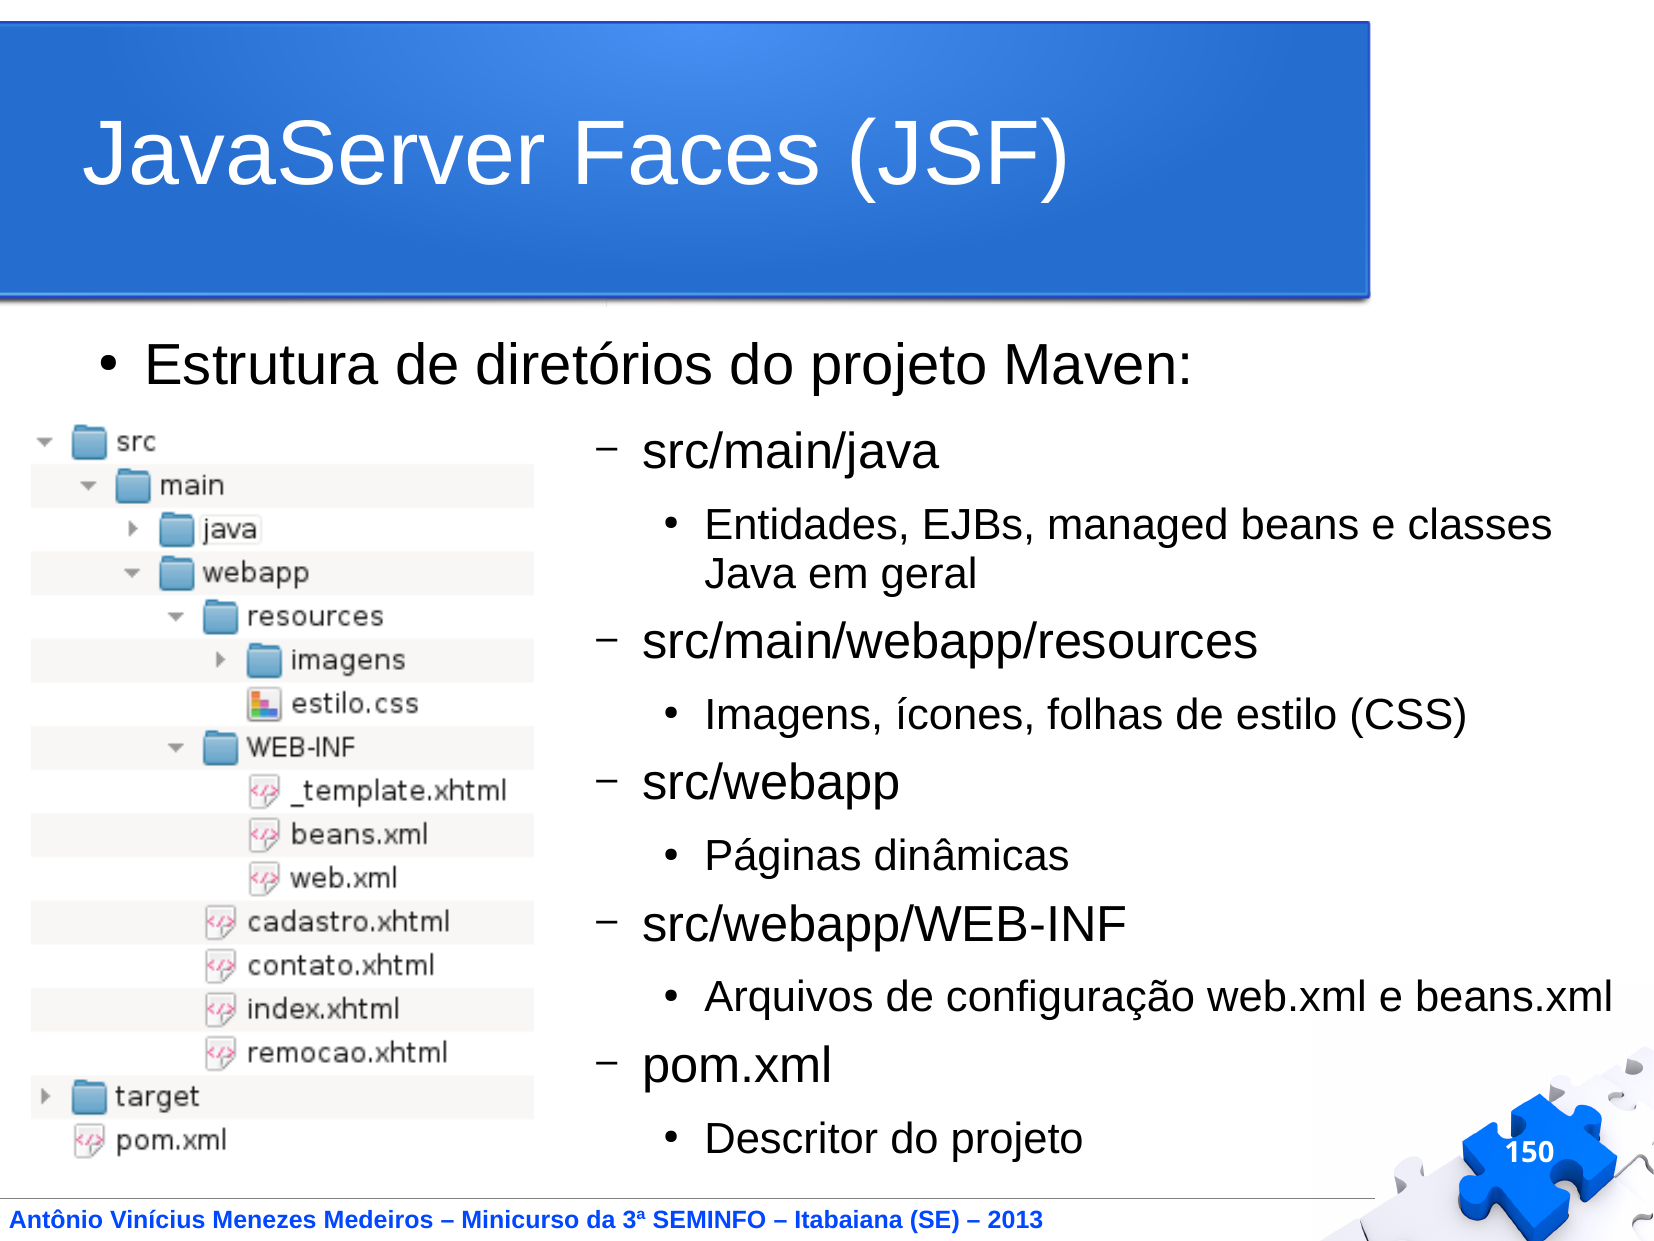

# JavaServer Faces (JSF)
Estrutura de diretórios do projeto Maven:
src/main/java
Entidades, EJBs, managed beans e classes Java em geral
src/main/webapp/resources
Imagens, ícones, folhas de estilo (CSS)
src/webapp
Páginas dinâmicas
src/webapp/WEB-INF
Arquivos de configuração web.xml e beans.xml
pom.xml
Descritor do projeto
150